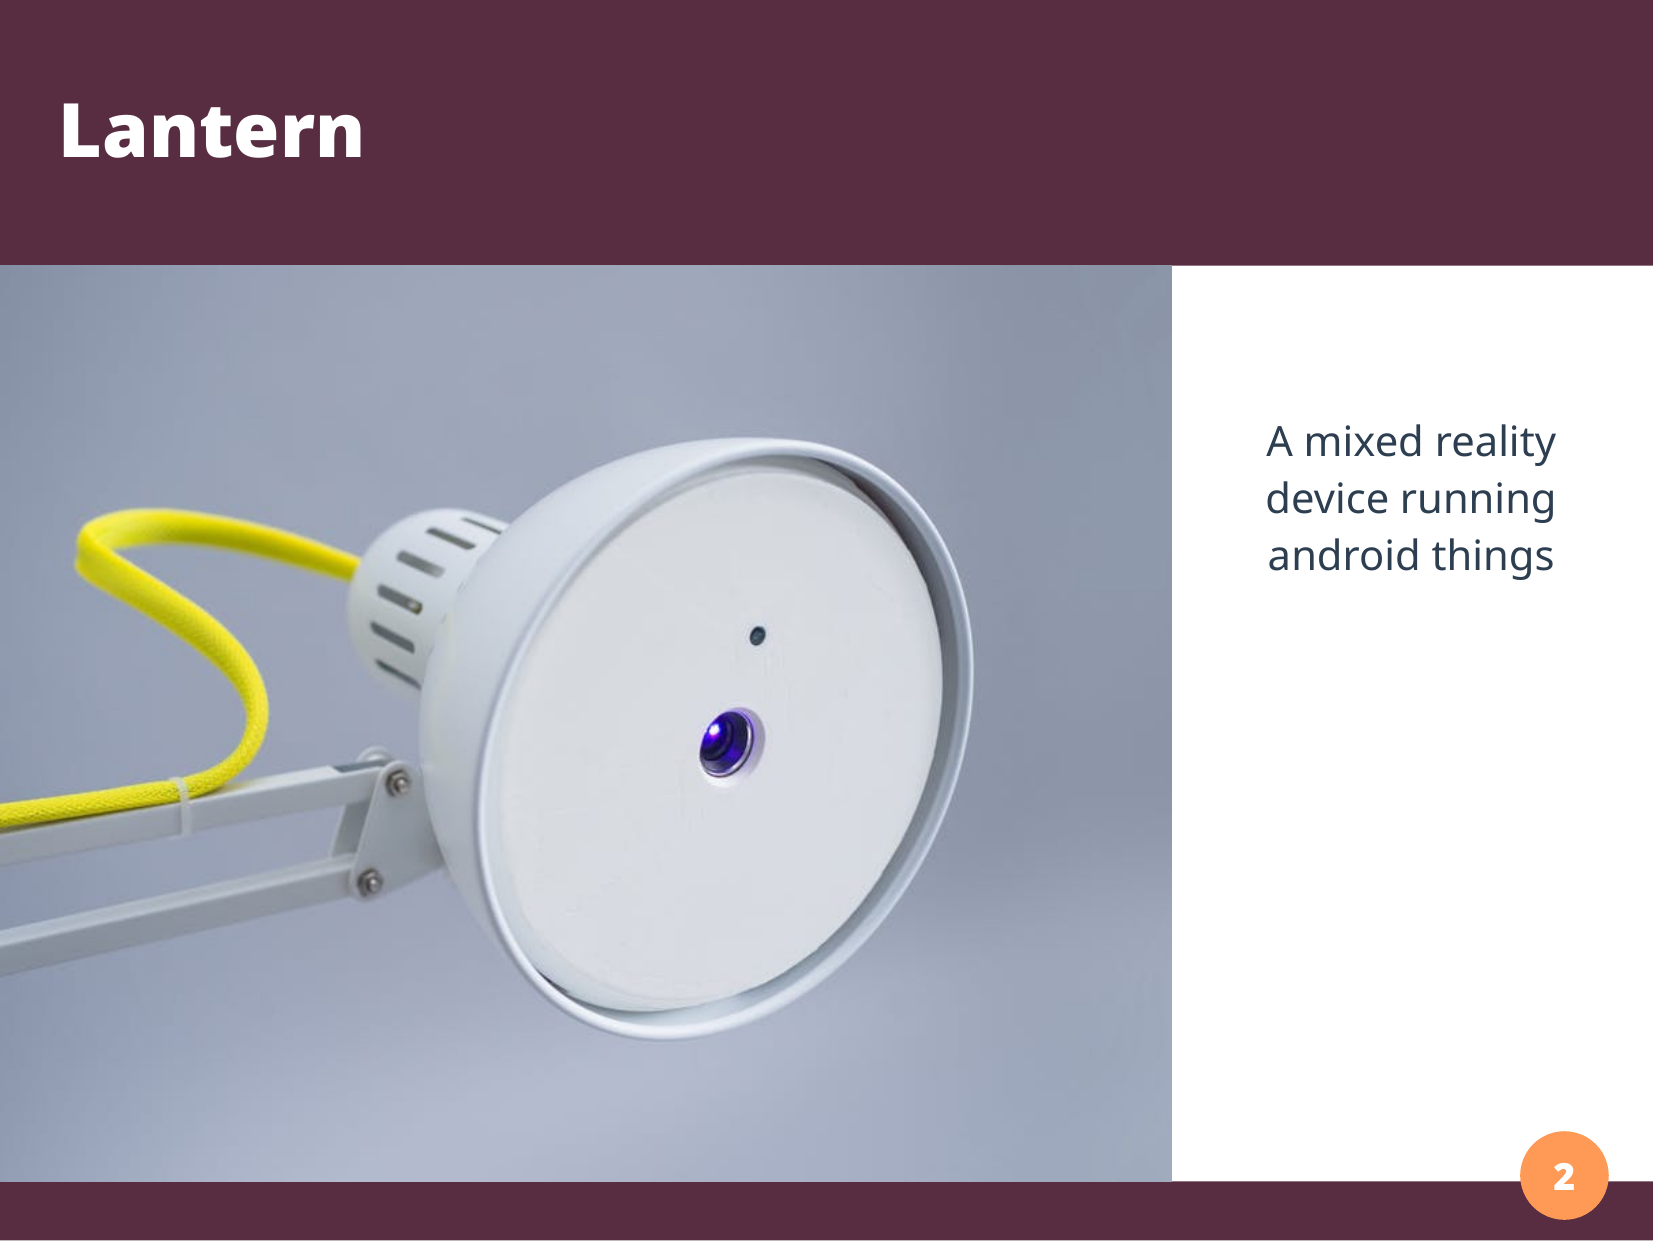

Lantern
# A mixed reality device running android things
2